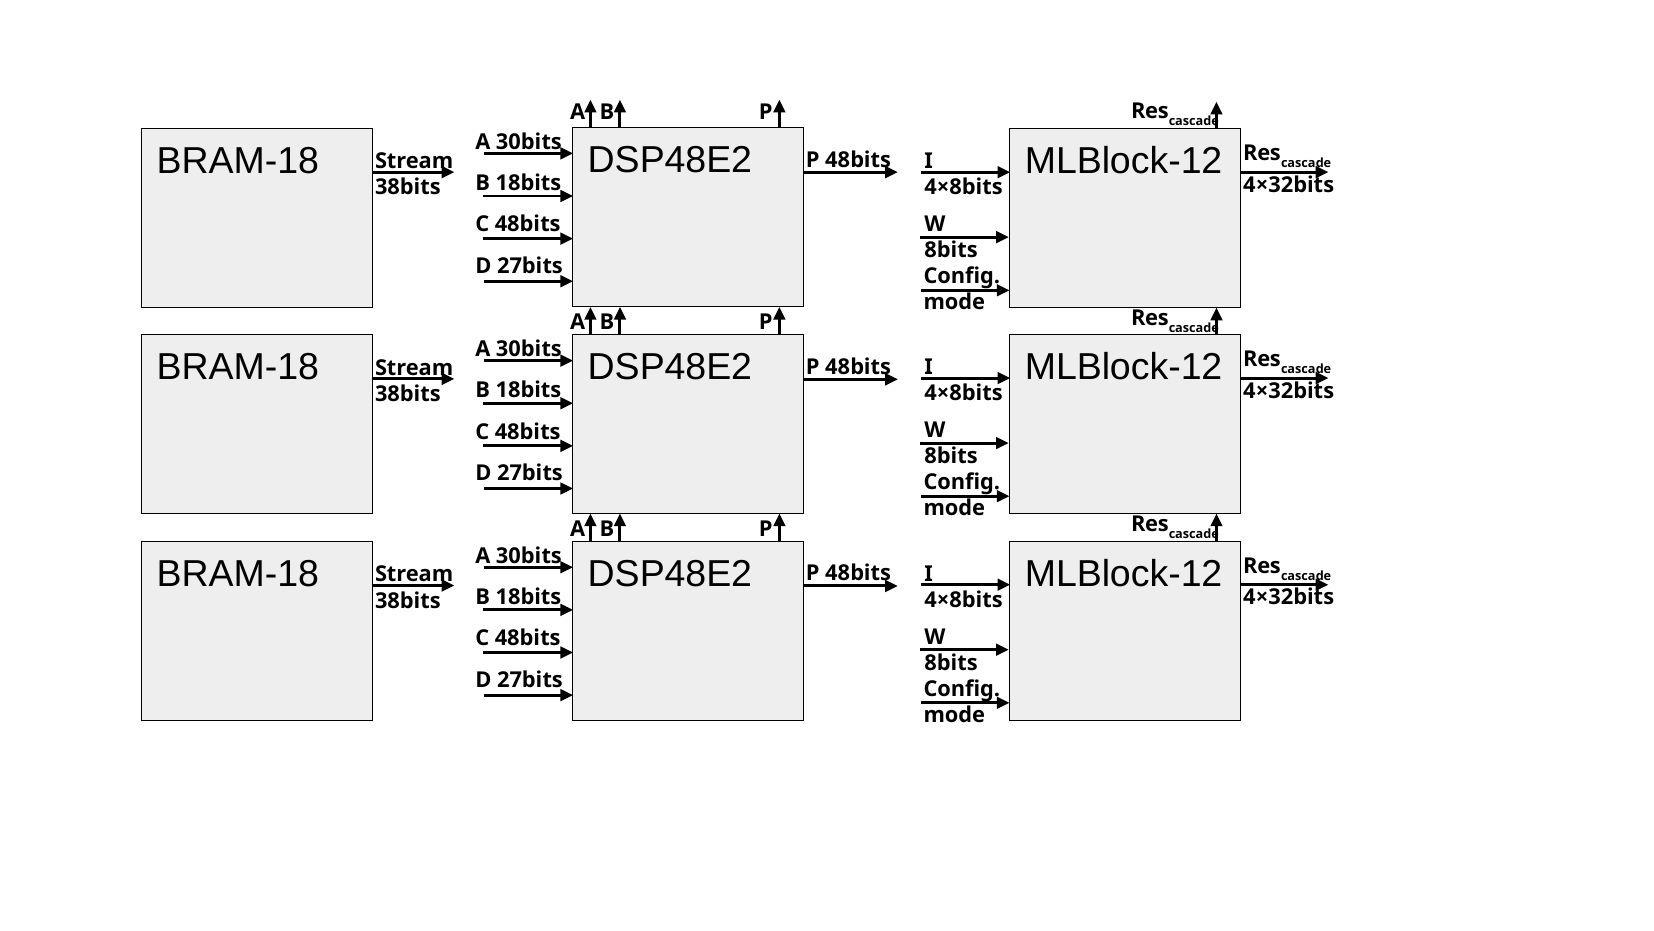

Rescascade
A
B
P
A 30bits
DSP48E2
BRAM-18
MLBlock-12
Rescascade
4×32bits
P 48bits
Stream
38bits
I
4×8bits
B 18bits
W
8bits
C 48bits
D 27bits
Config.
mode
Rescascade
A
B
P
A 30bits
BRAM-18
DSP48E2
MLBlock-12
Rescascade
4×32bits
P 48bits
I
4×8bits
Stream
38bits
B 18bits
W
8bits
C 48bits
D 27bits
Config.
mode
Rescascade
A
B
P
A 30bits
BRAM-18
DSP48E2
MLBlock-12
Rescascade
4×32bits
P 48bits
I
4×8bits
Stream
38bits
B 18bits
W
8bits
C 48bits
D 27bits
Config.
mode